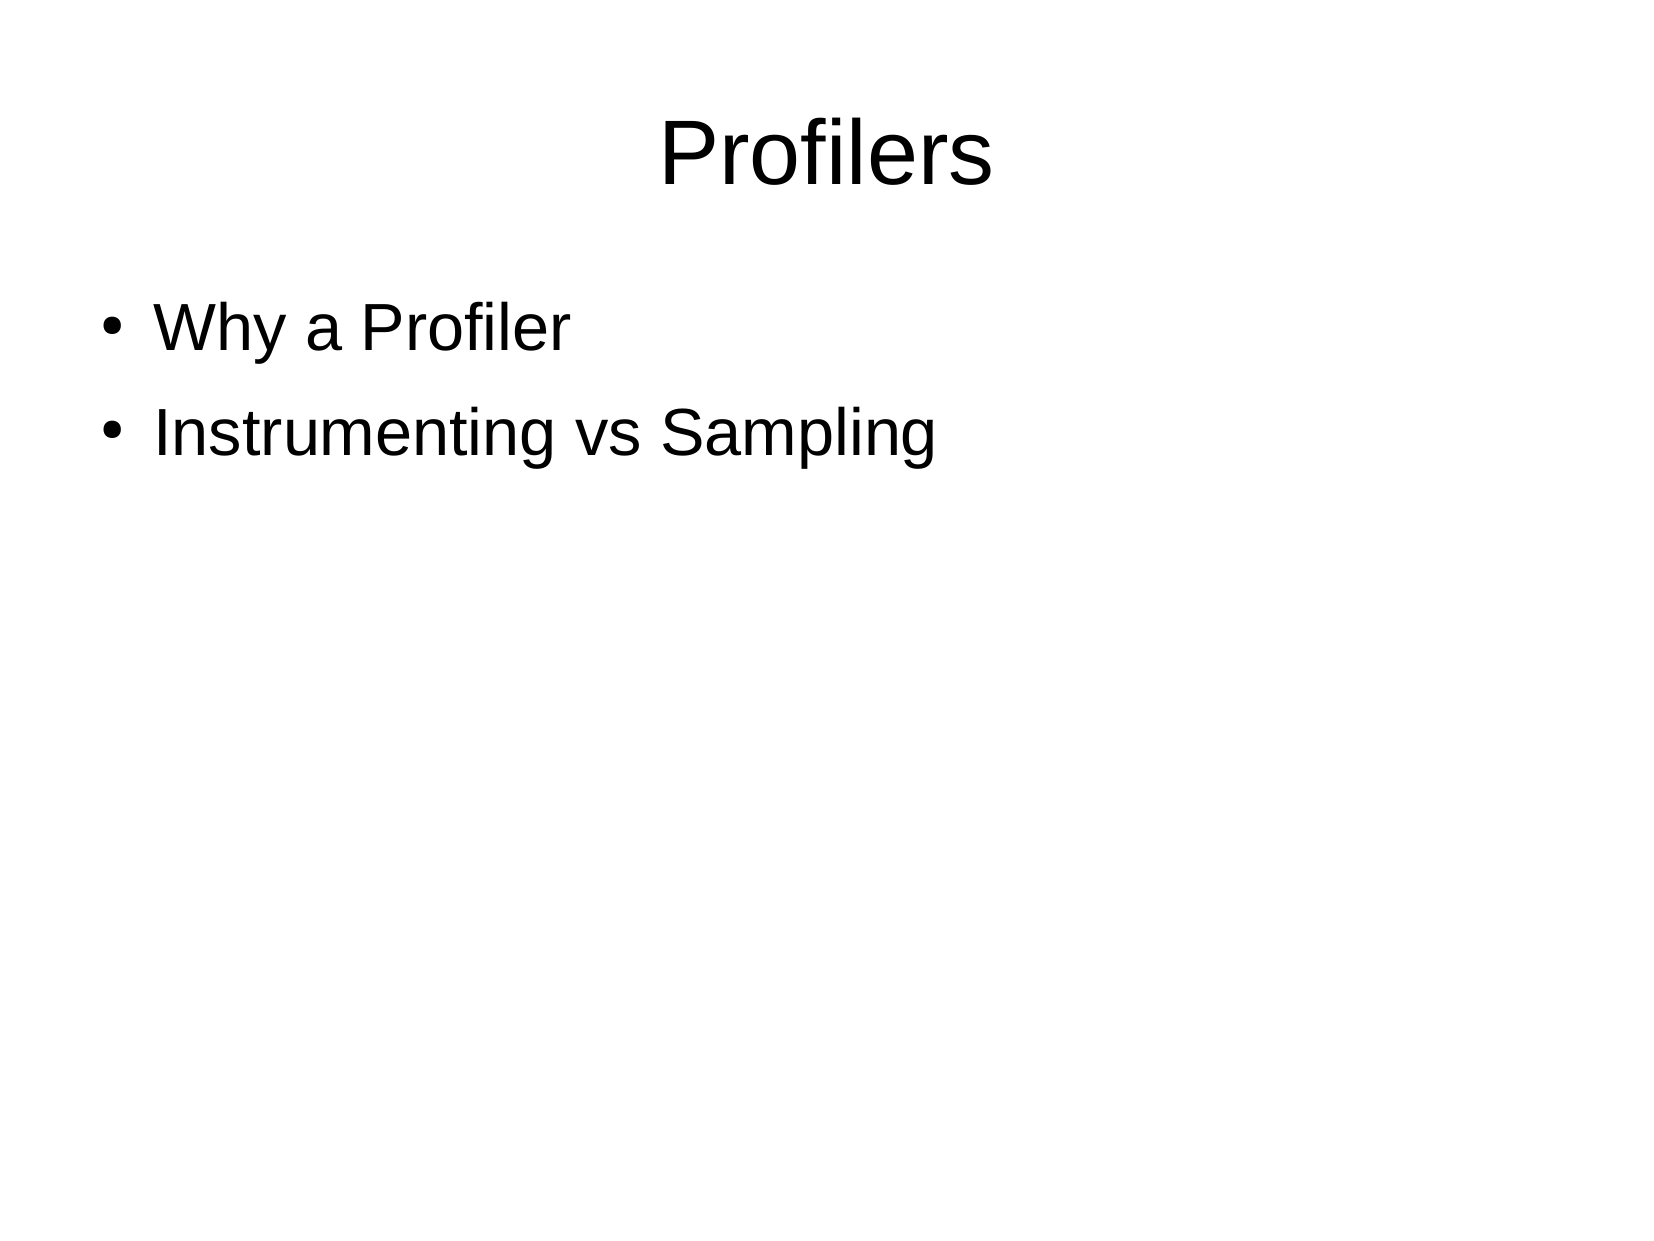

# Profilers
Why a Profiler
Instrumenting vs Sampling